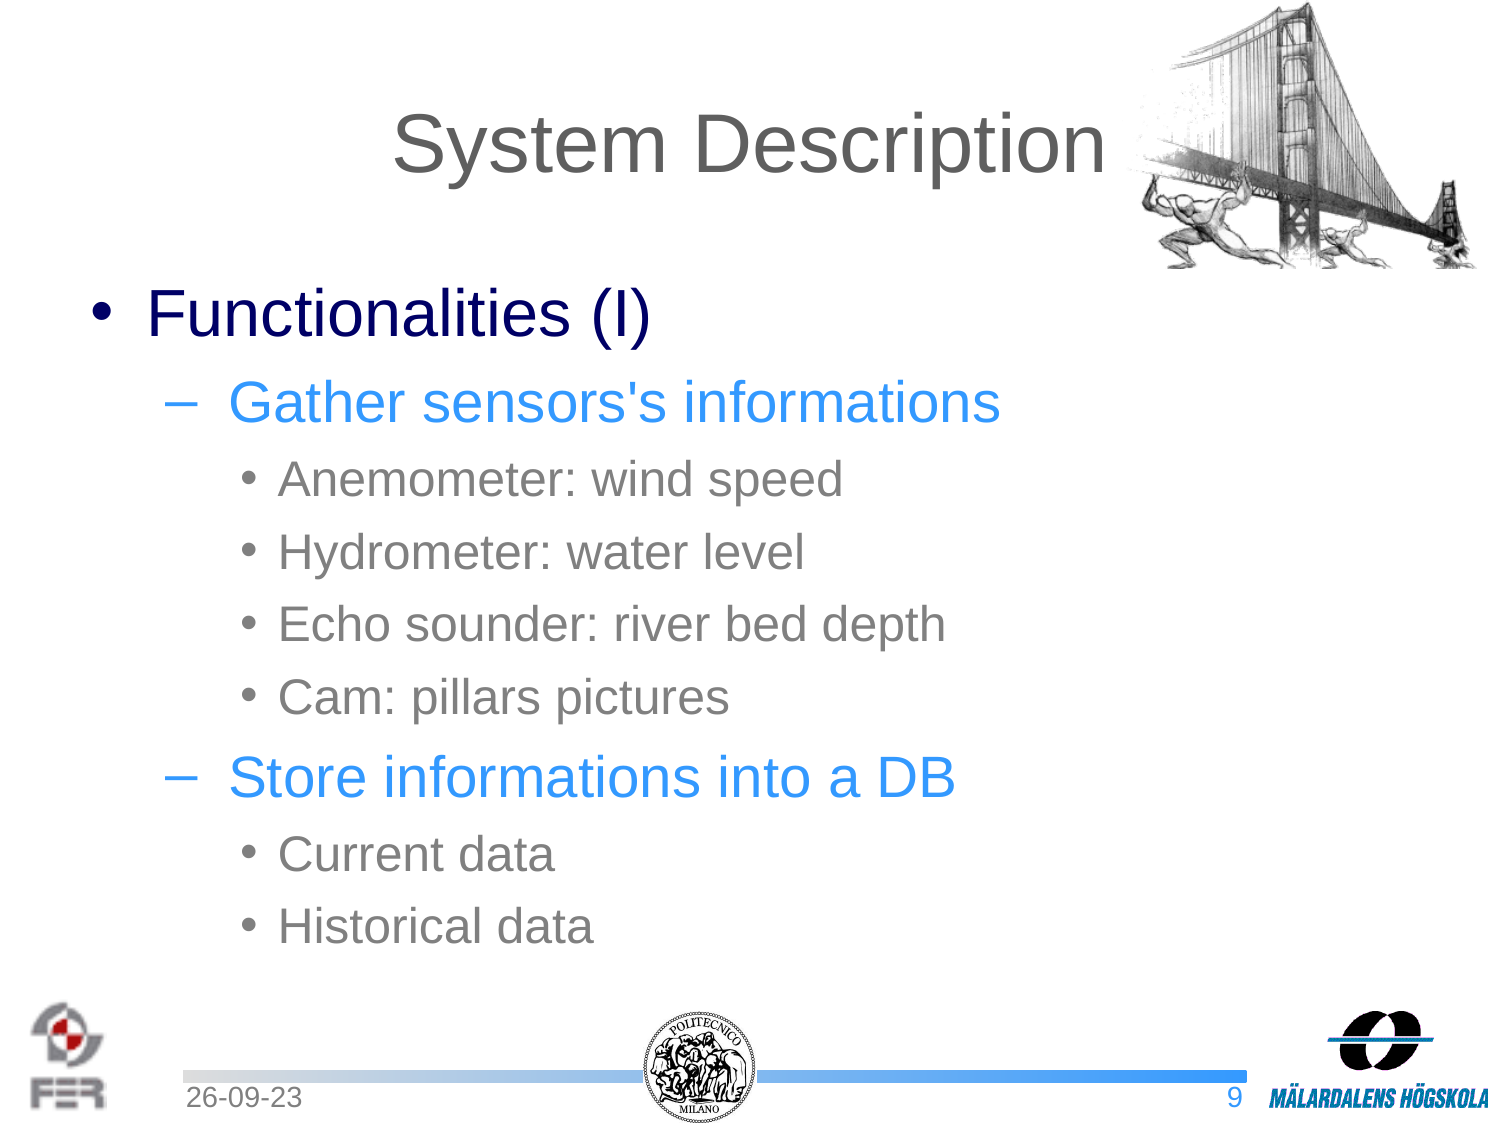

# System Description
Functionalities (I)
 Gather sensors's informations
Anemometer: wind speed
Hydrometer: water level
Echo sounder: river bed depth
Cam: pillars pictures
 Store informations into a DB
Current data
Historical data
26-08-21